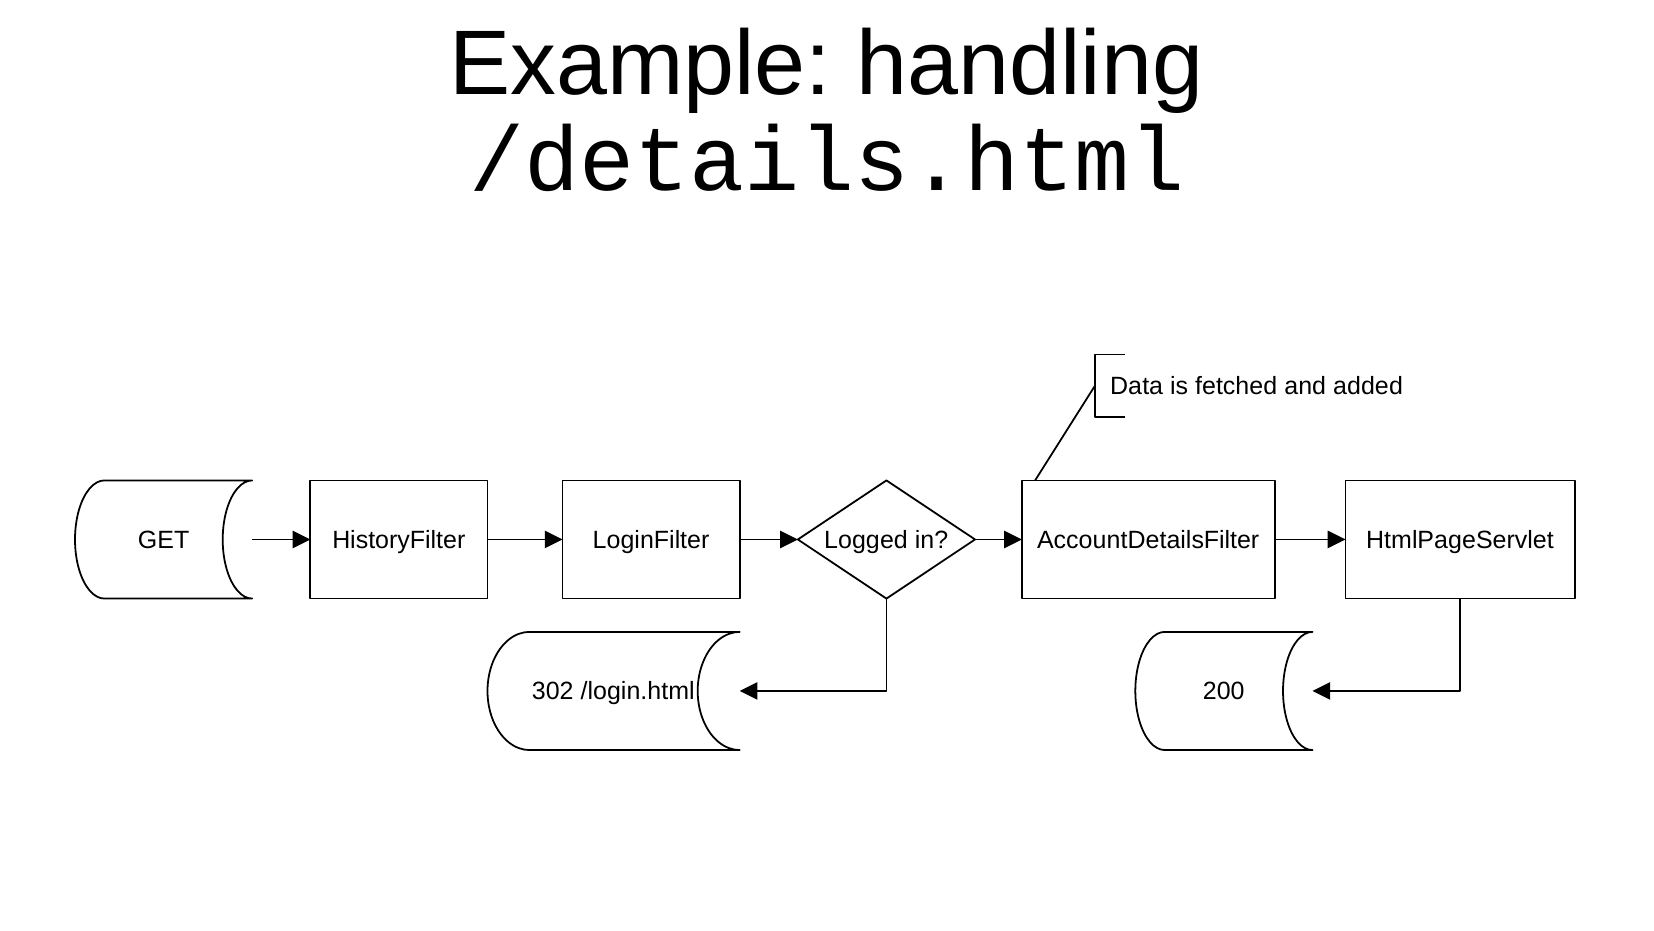

# Example: handling /details.html
Data is fetched and added
GET
HistoryFilter
LoginFilter
Logged in?
AccountDetailsFilter
HtmlPageServlet
302 /login.html
200